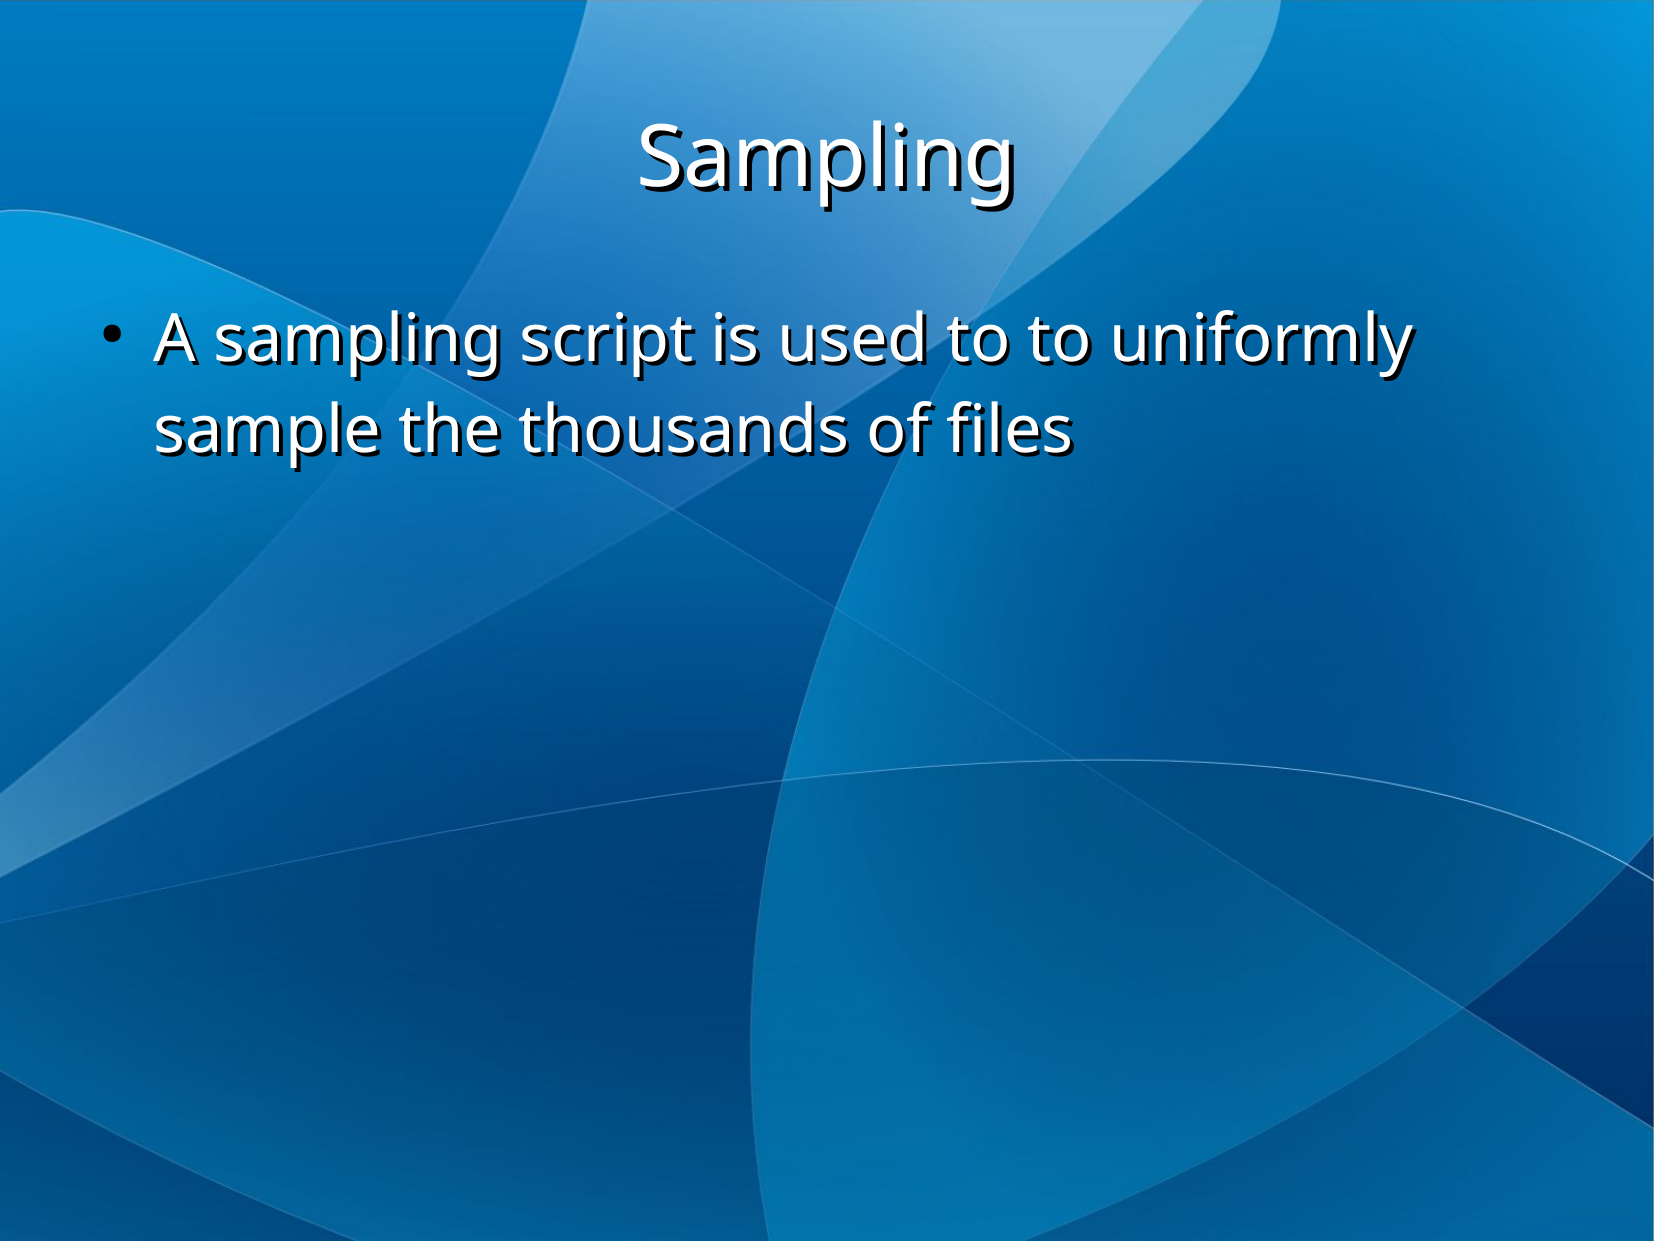

# Sampling
A sampling script is used to to uniformly sample the thousands of files